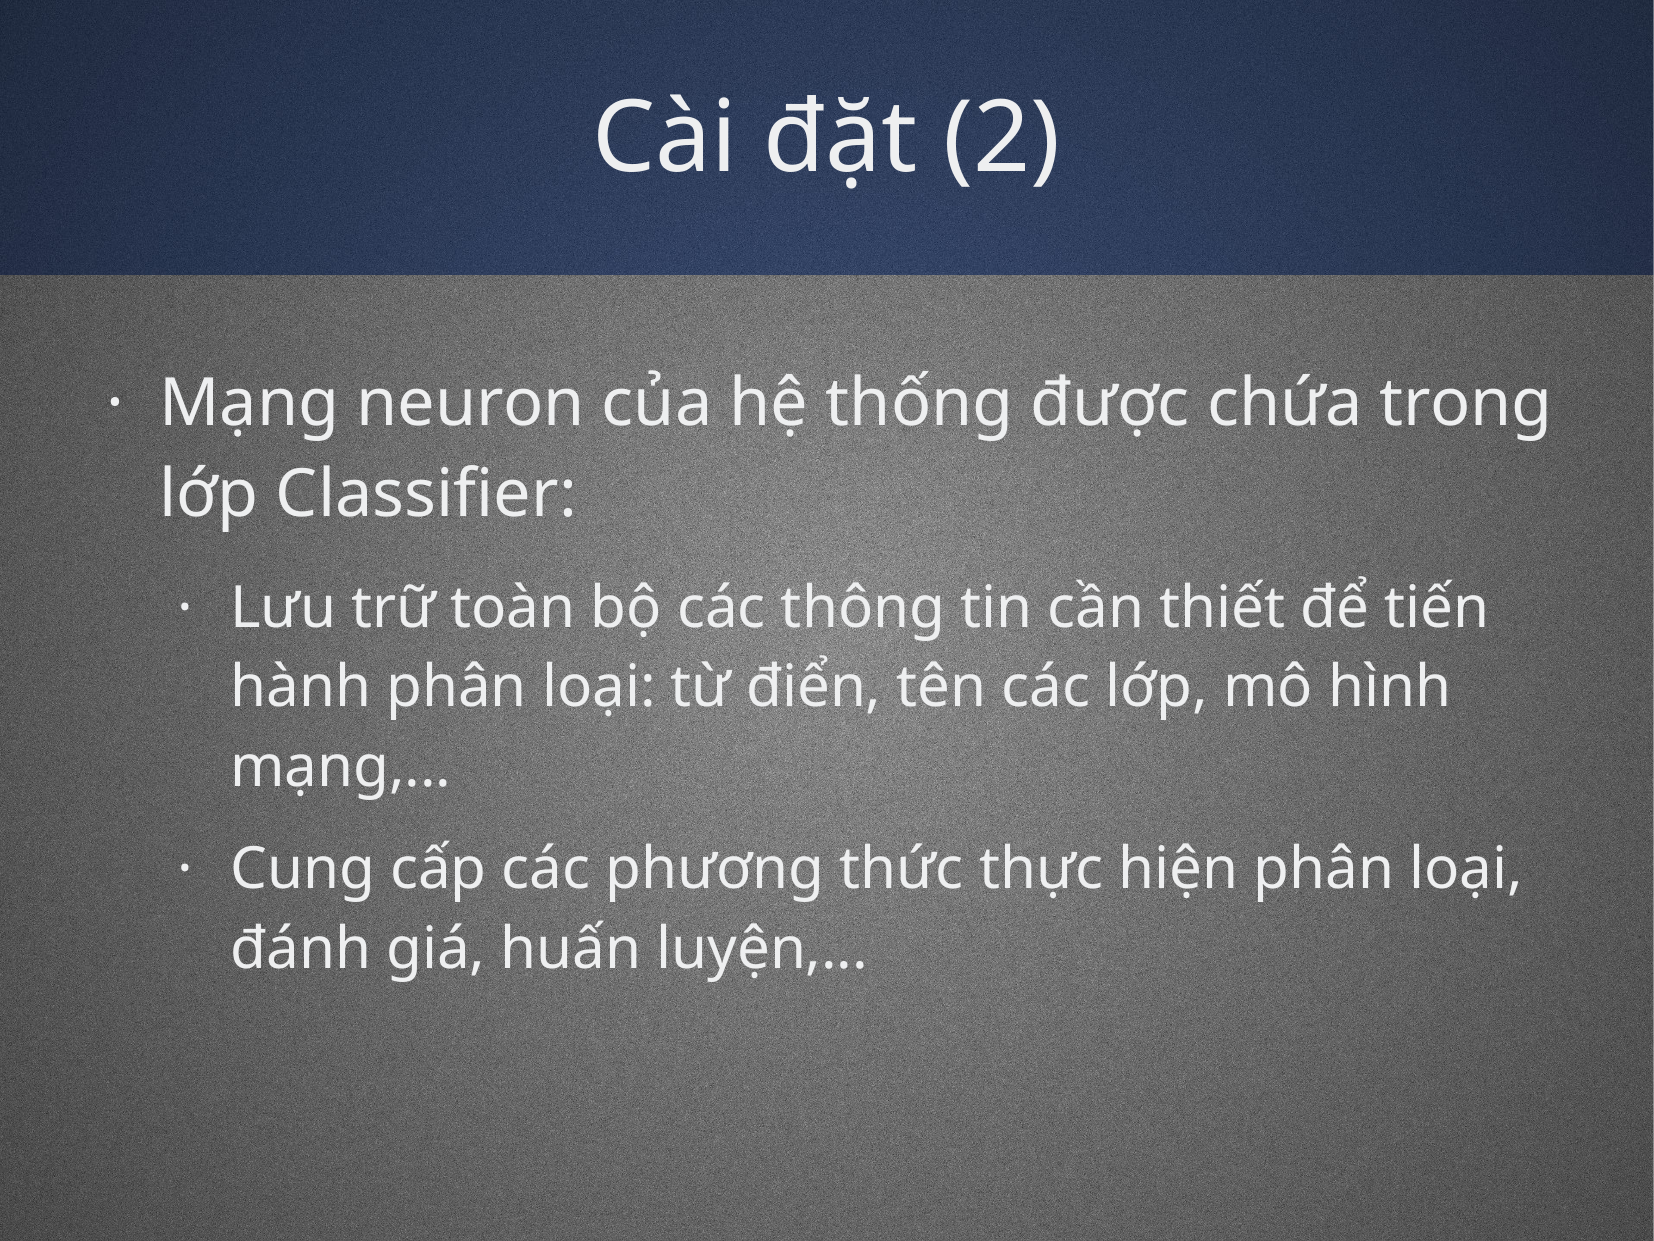

# Cài đặt (2)
Mạng neuron của hệ thống được chứa trong lớp Classifier:
Lưu trữ toàn bộ các thông tin cần thiết để tiến hành phân loại: từ điển, tên các lớp, mô hình mạng,...
Cung cấp các phương thức thực hiện phân loại, đánh giá, huấn luyện,...